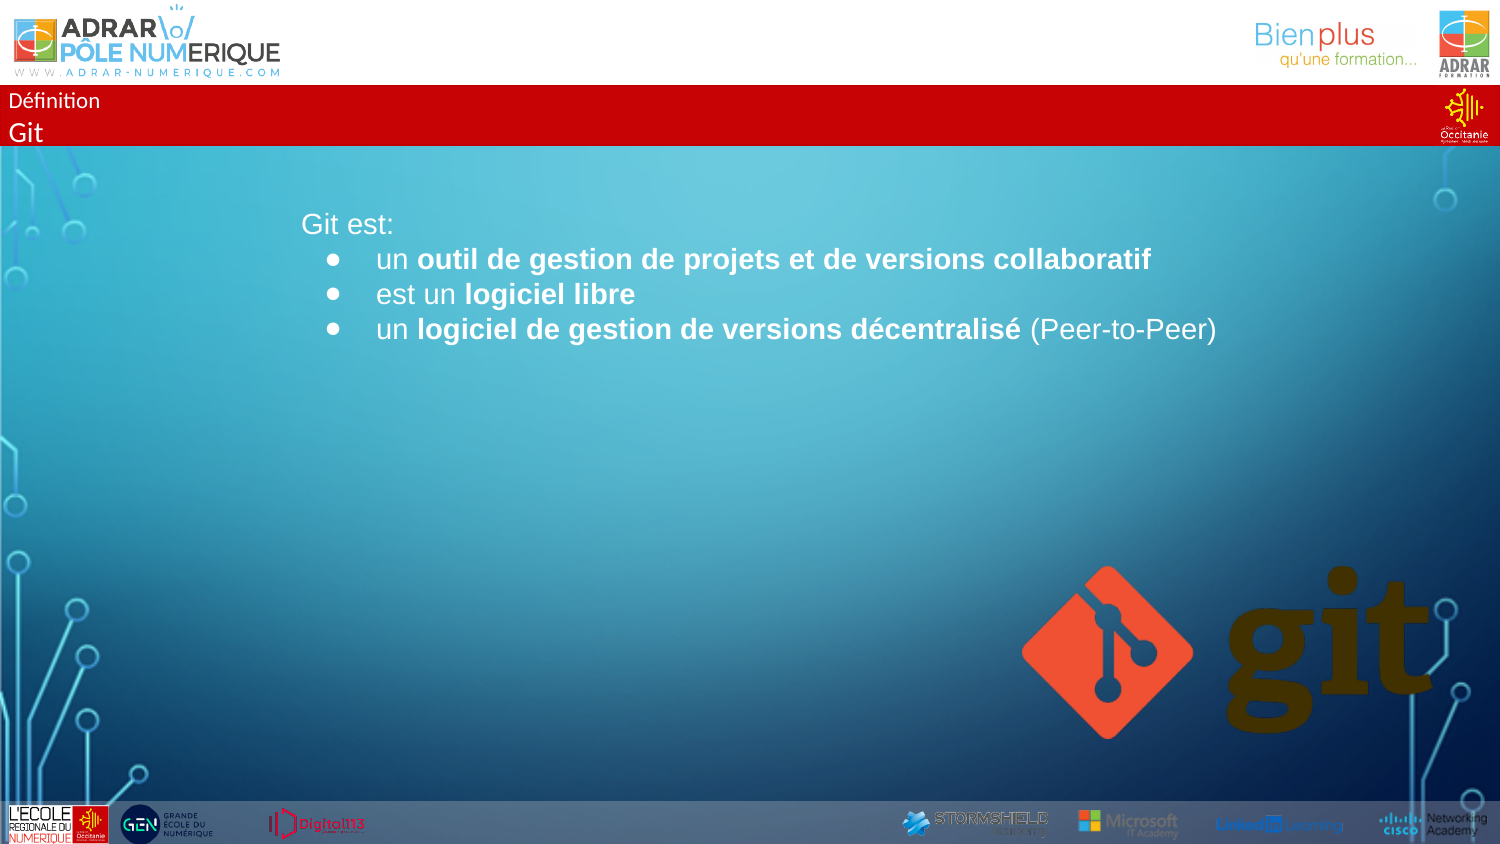

Définition
Git
Git est:
un outil de gestion de projets et de versions collaboratif
est un logiciel libre
un logiciel de gestion de versions décentralisé (Peer-to-Peer)